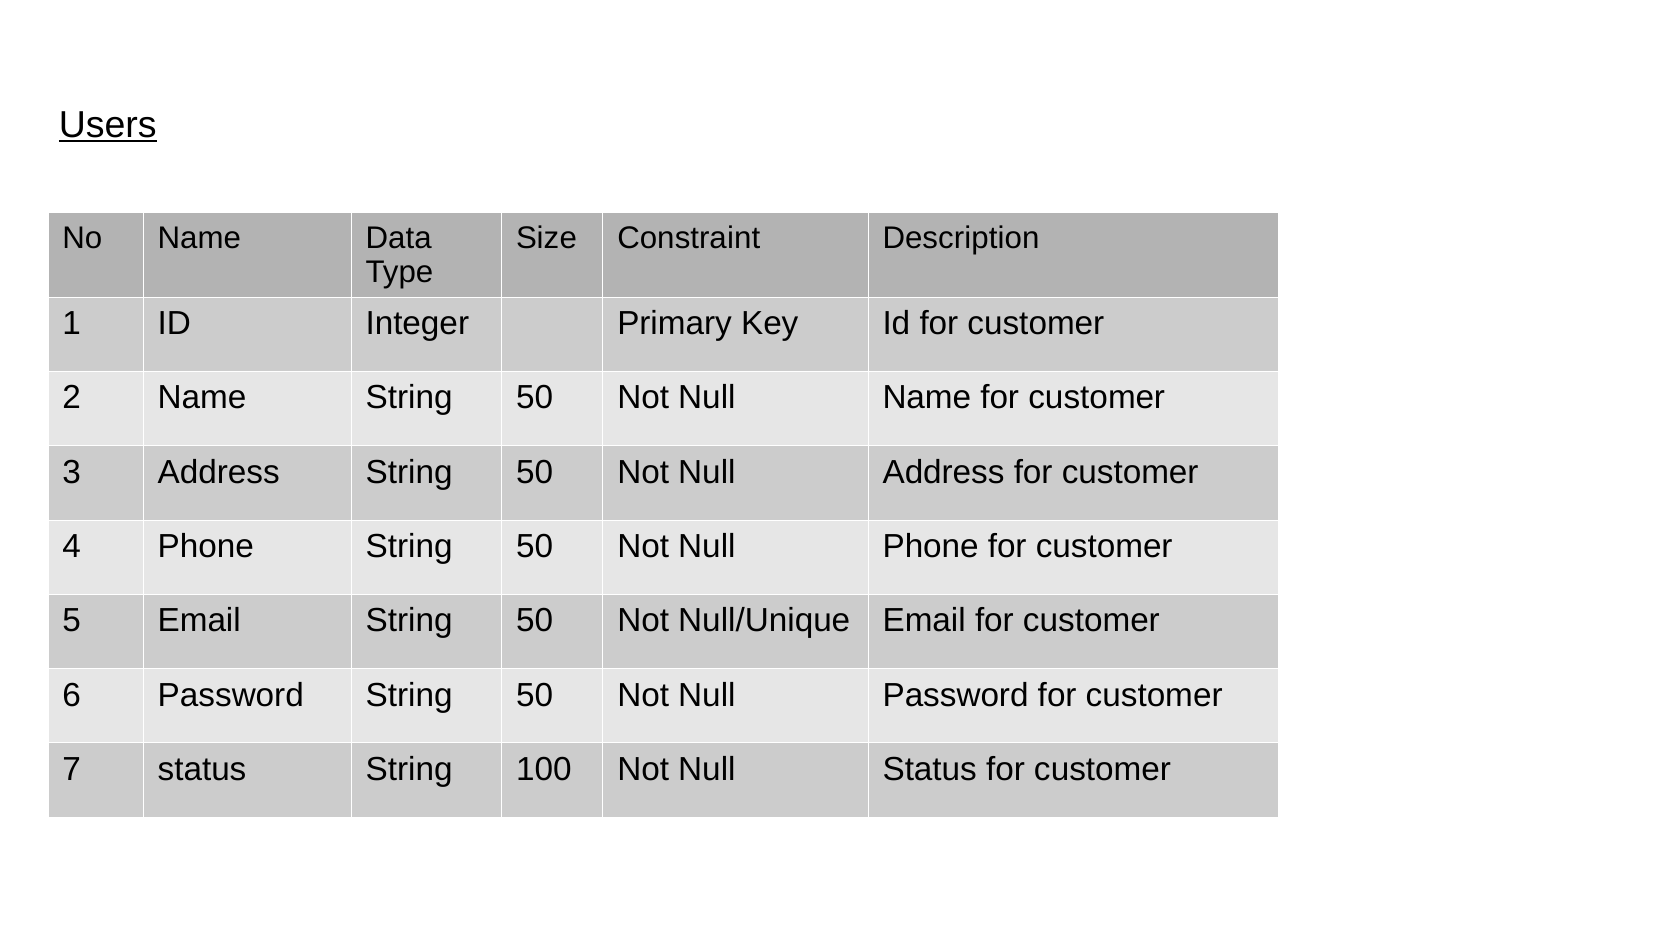

# Users
| No | Name | Data Type | Size | Constraint | Description |
| --- | --- | --- | --- | --- | --- |
| 1 | ID | Integer | | Primary Key | Id for customer |
| 2 | Name | String | 50 | Not Null | Name for customer |
| 3 | Address | String | 50 | Not Null | Address for customer |
| 4 | Phone | String | 50 | Not Null | Phone for customer |
| 5 | Email | String | 50 | Not Null/Unique | Email for customer |
| 6 | Password | String | 50 | Not Null | Password for customer |
| 7 | status | String | 100 | Not Null | Status for customer |